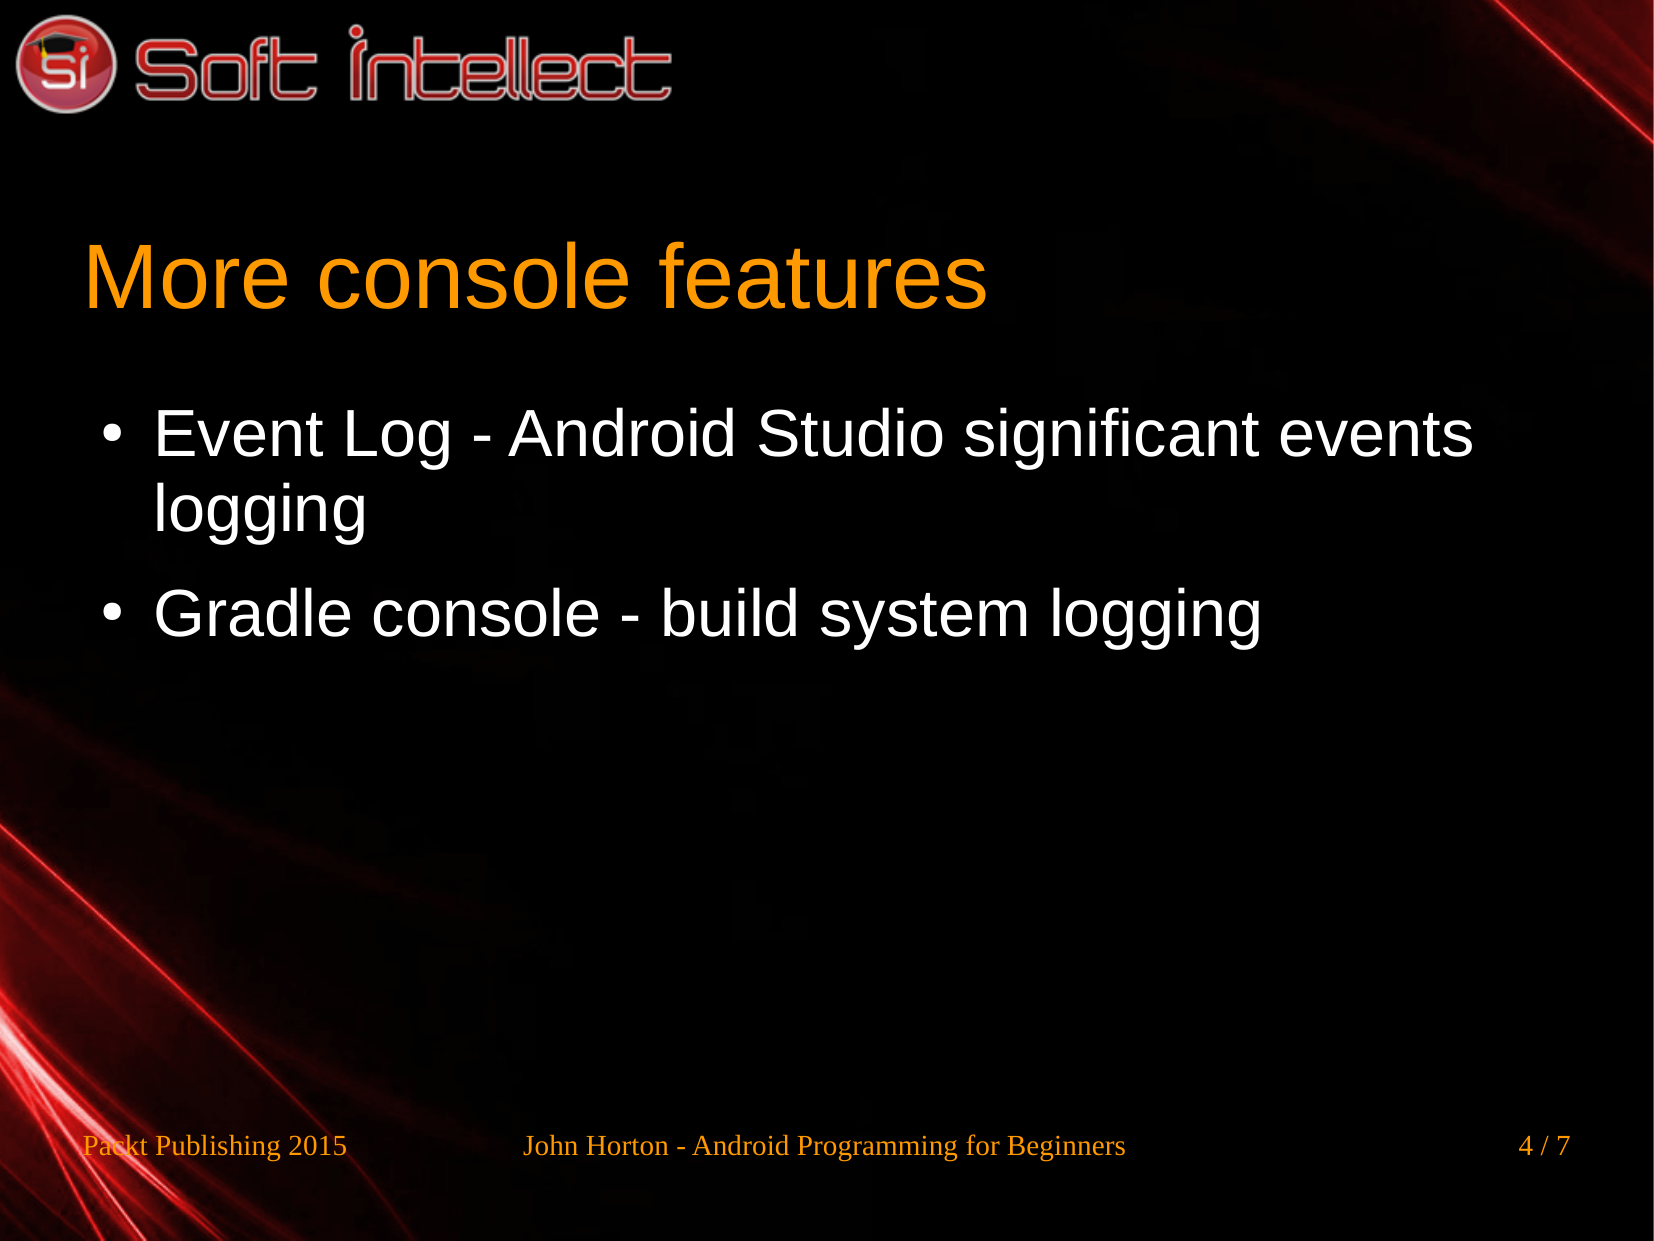

# More console features
Event Log - Android Studio significant events logging
Gradle console - build system logging
Packt Publishing 2015
John Horton - Android Programming for Beginners
4